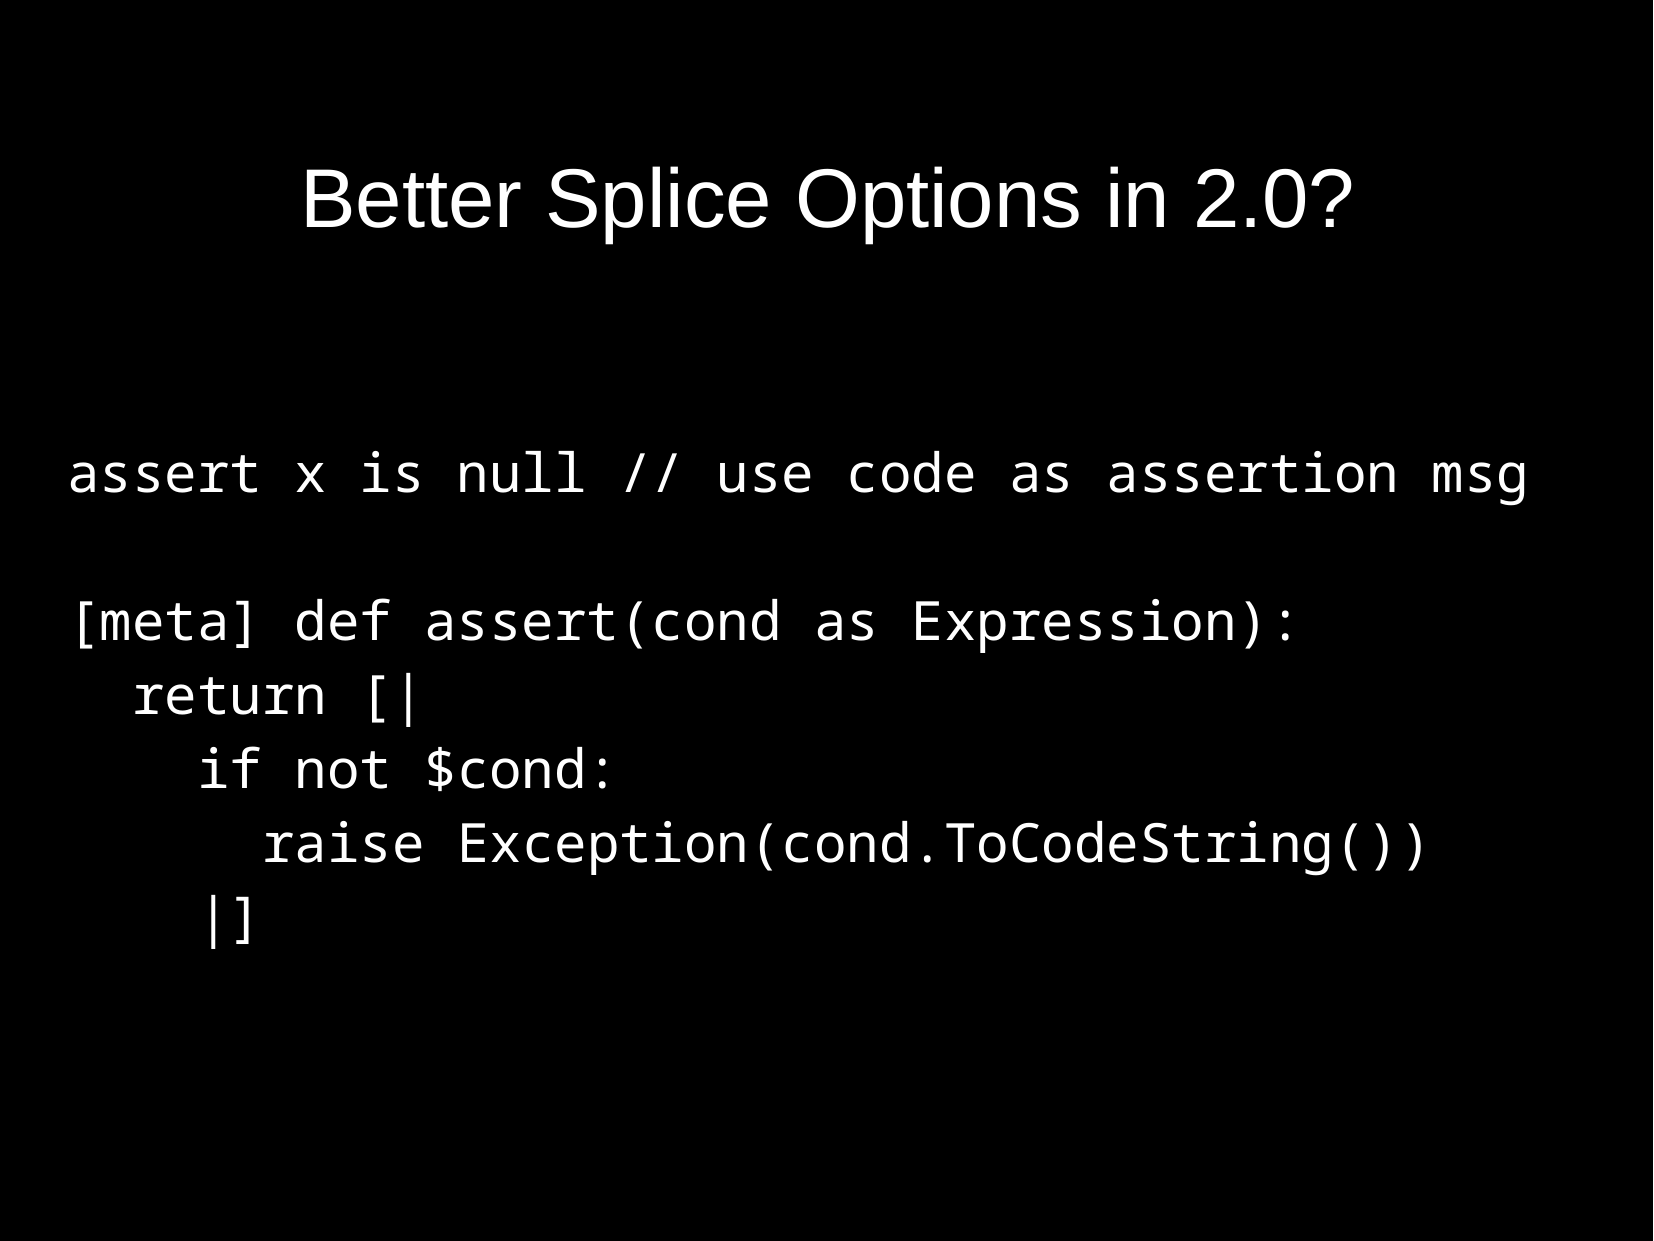

Better Splice Options in 2.0?
assert x is null // use code as assertion msg
[meta] def assert(cond as Expression):
 return [|
 if not $cond:
 raise Exception(cond.ToCodeString())
 |]